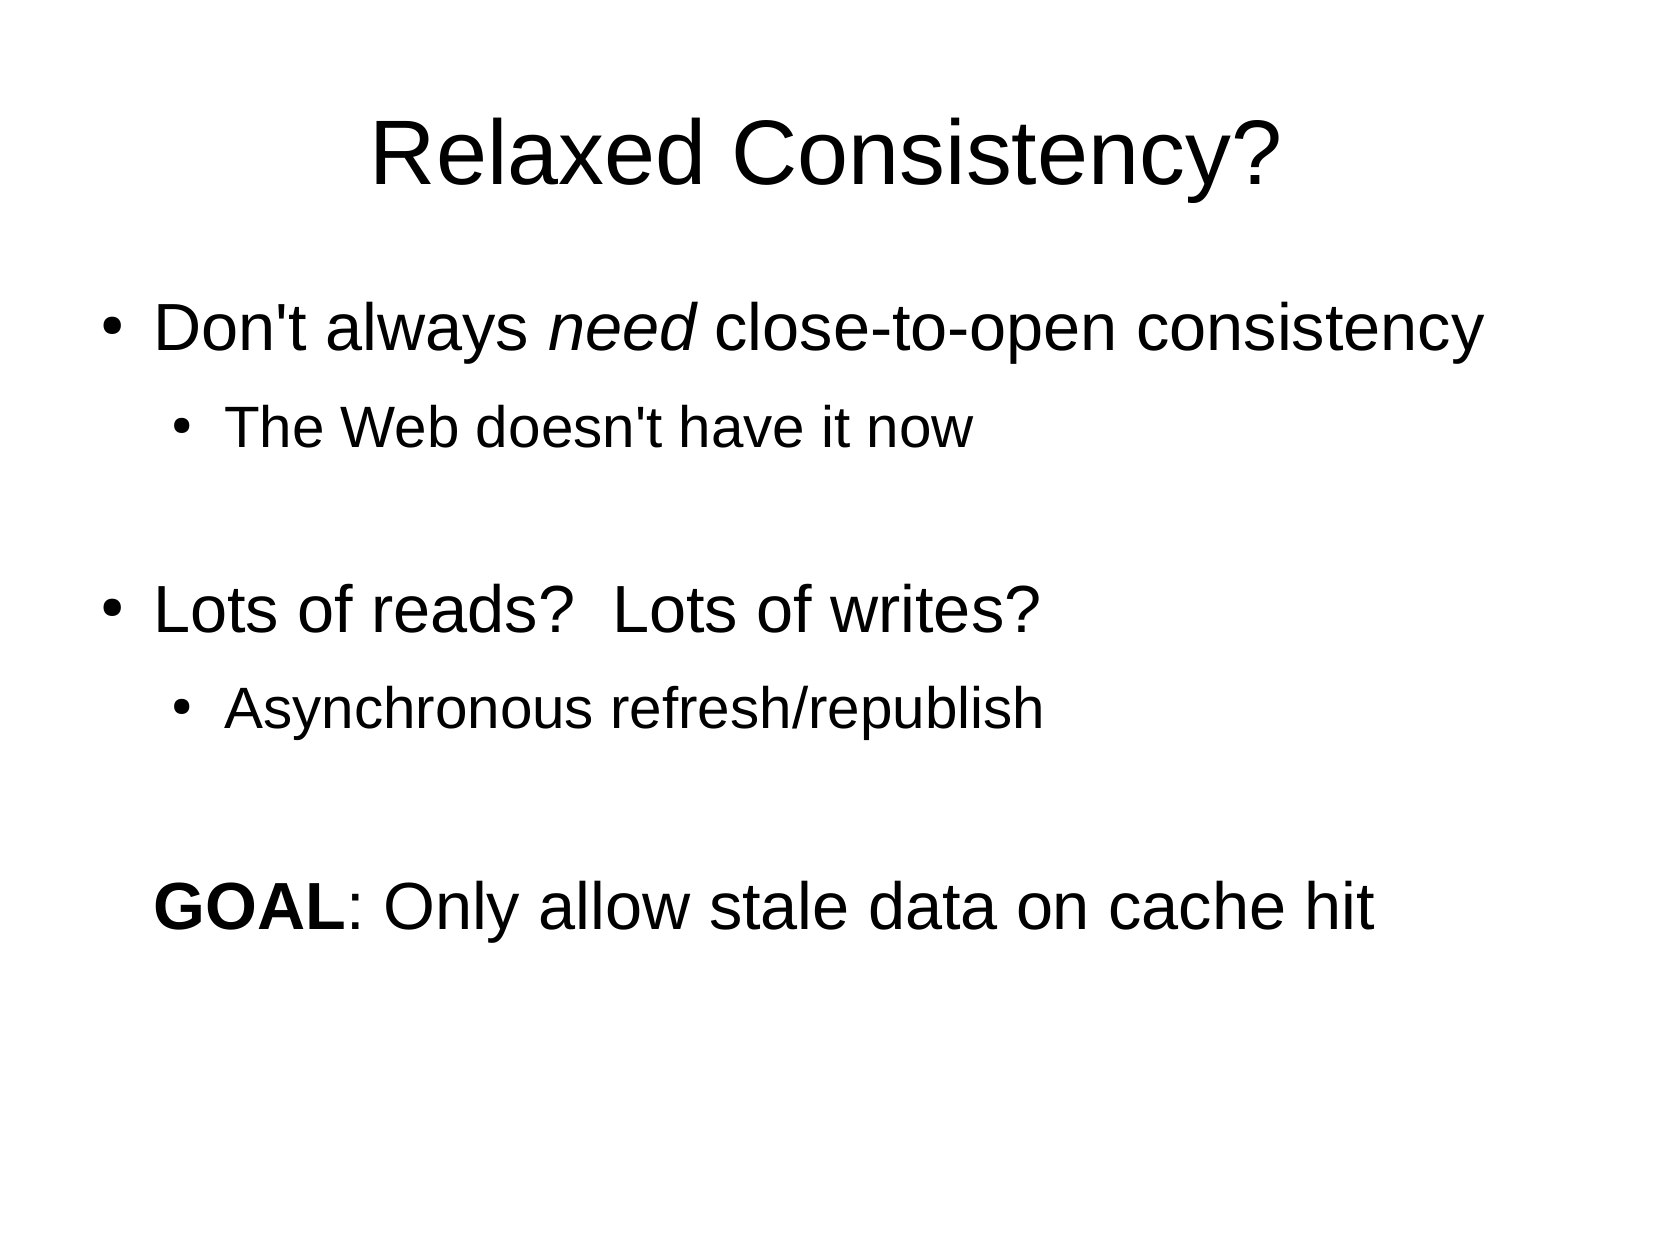

# Relaxed Consistency?
Don't always need close-to-open consistency
The Web doesn't have it now
Lots of reads? Lots of writes?
Asynchronous refresh/republish
GOAL: Only allow stale data on cache hit